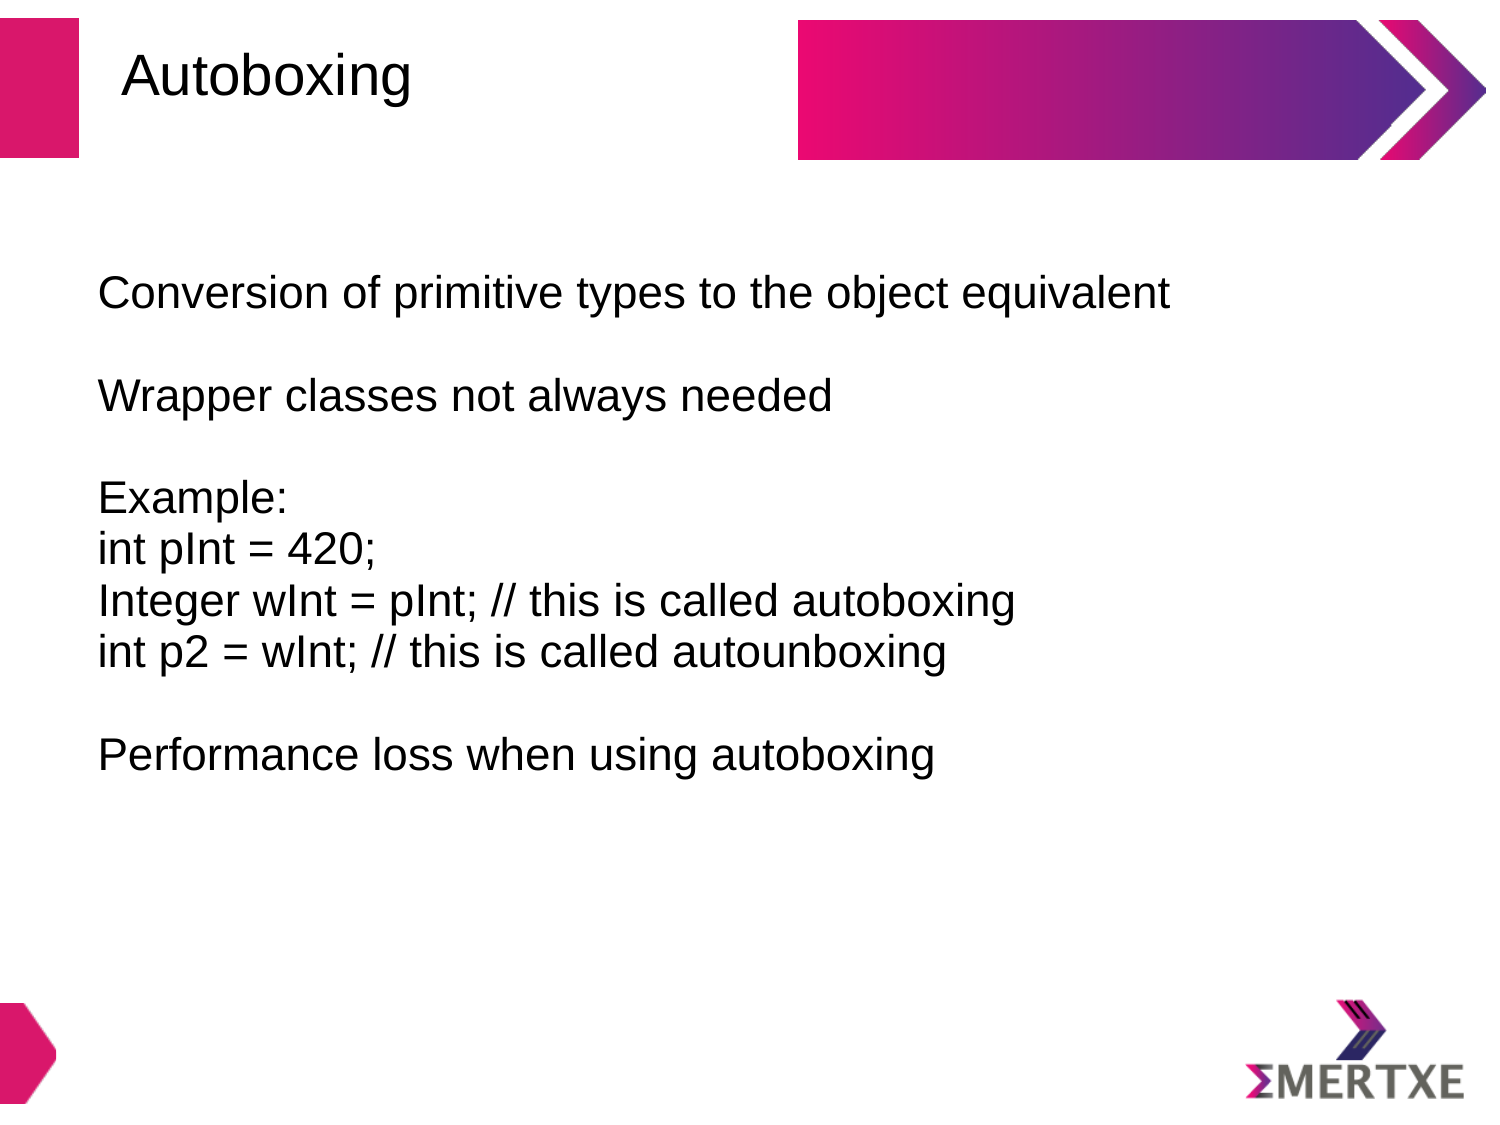

Autoboxing
Conversion of primitive types to the object equivalent
Wrapper classes not always needed
Example:
int pInt = 420;
Integer wInt = pInt; // this is called autoboxing
int p2 = wInt; // this is called autounboxing
Performance loss when using autoboxing